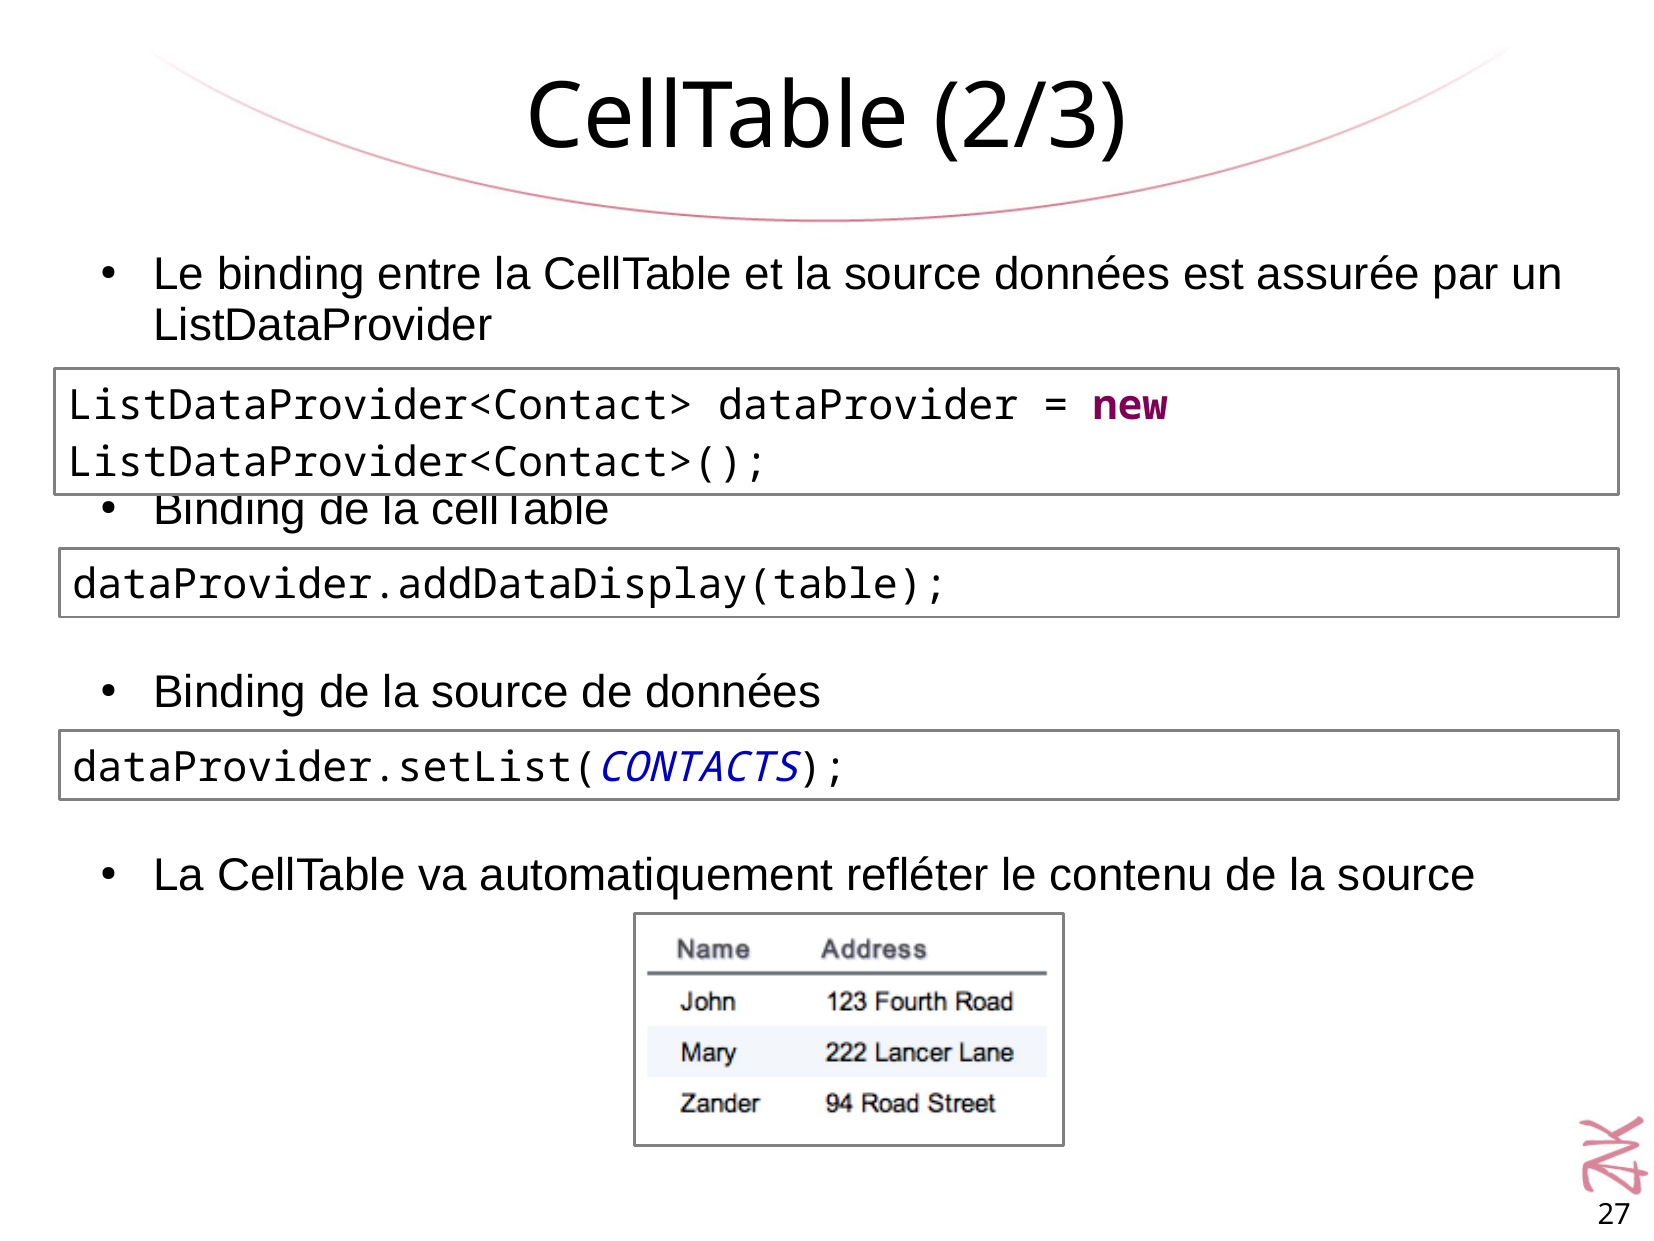

# CellTable (2/3)
Le binding entre la CellTable et la source données est assurée par un ListDataProvider
Binding de la cellTable
Binding de la source de données
La CellTable va automatiquement refléter le contenu de la source
ListDataProvider<Contact> dataProvider = new ListDataProvider<Contact>();
dataProvider.addDataDisplay(table);
dataProvider.setList(CONTACTS);
27